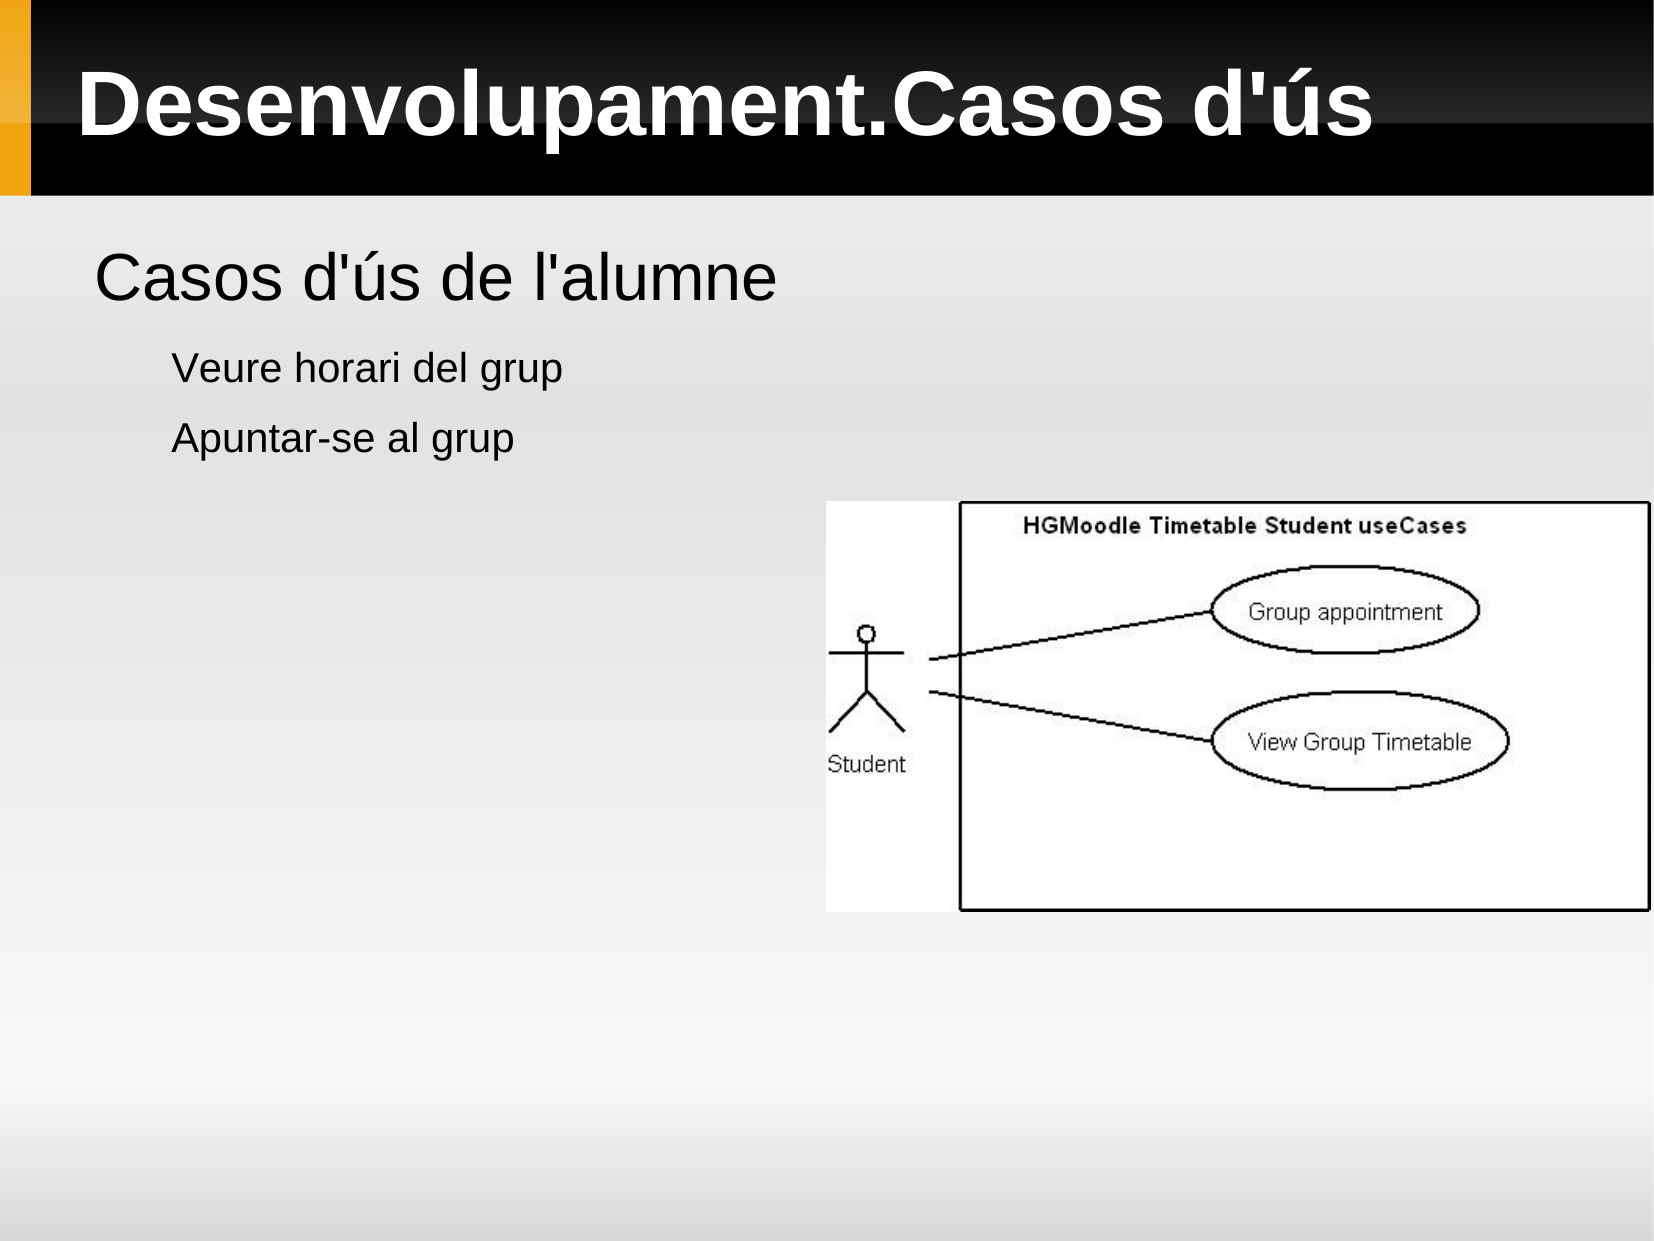

Desenvolupament.Casos d'ús
# Casos d'ús de l'alumne
Veure horari del grup
Apuntar-se al grup